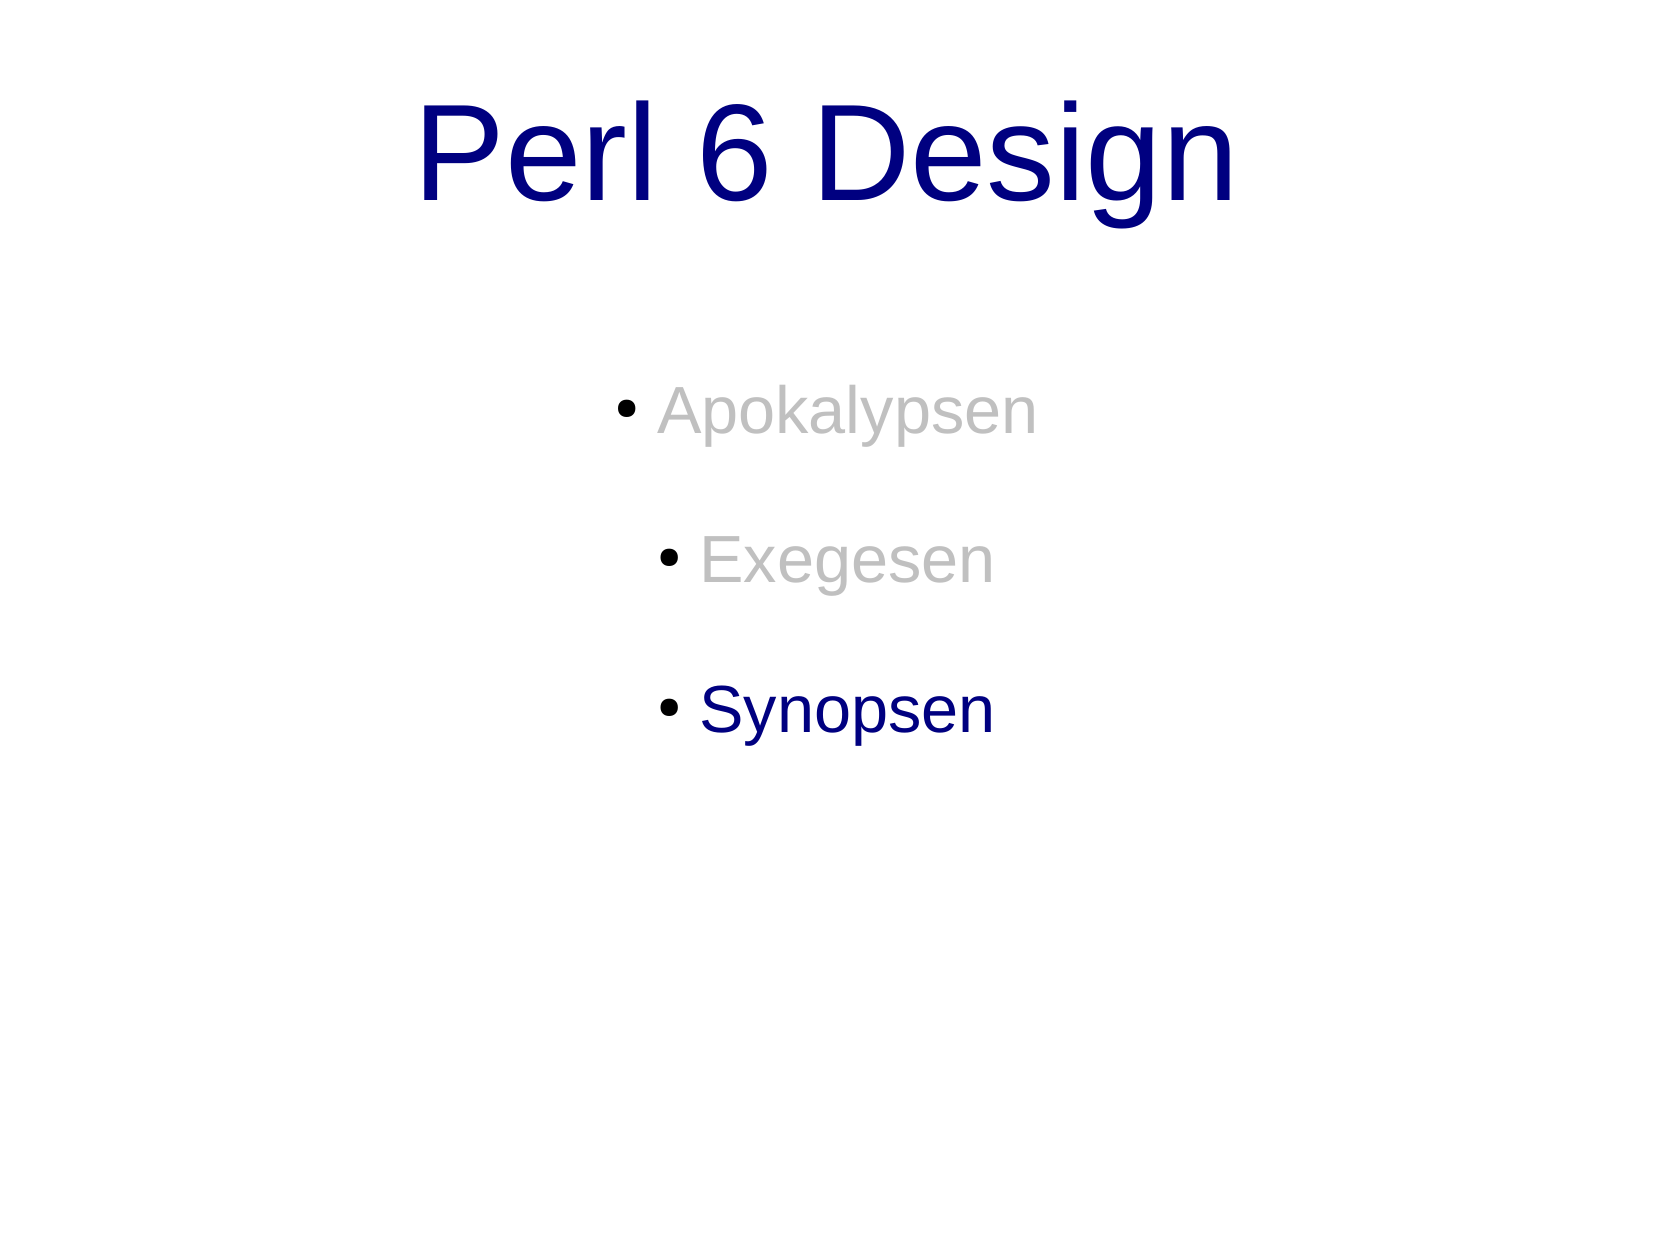

# Perl 6 Design
 Apokalypsen
 Exegesen
 Synopsen